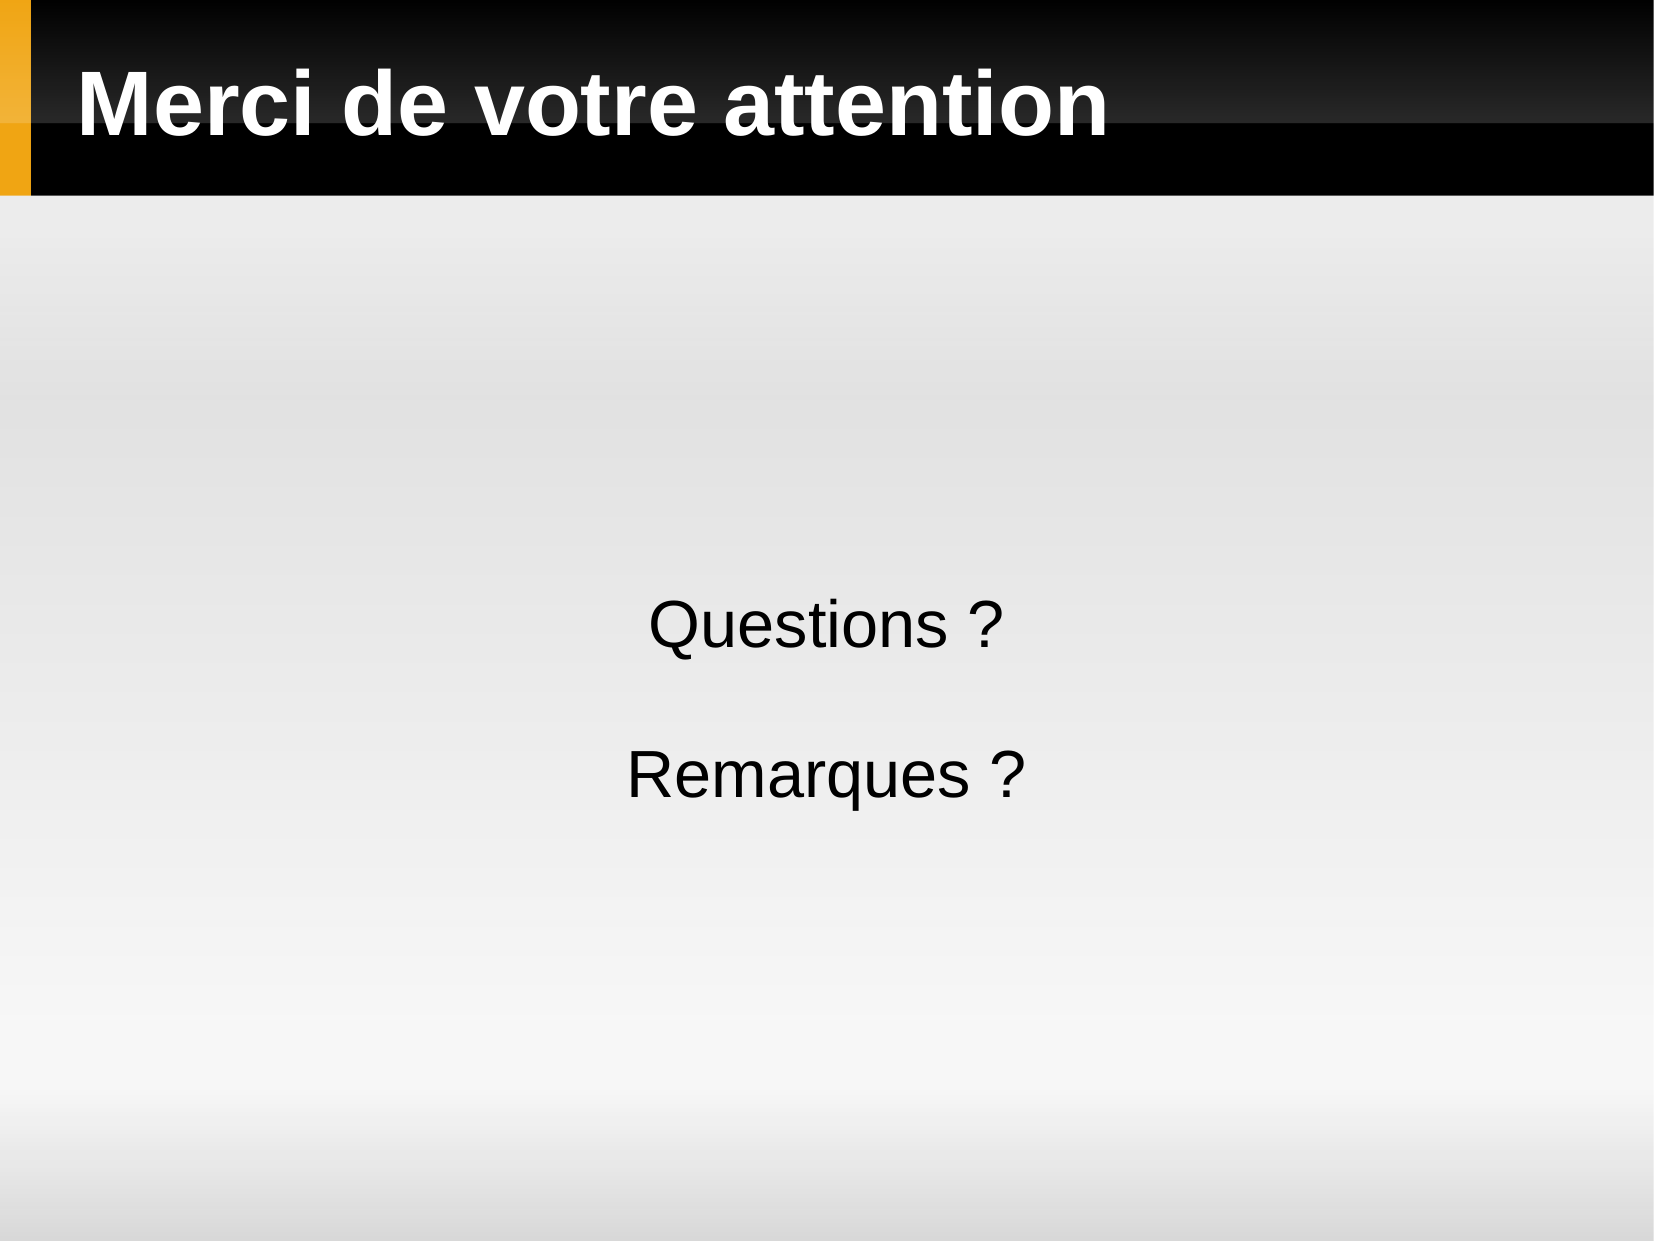

# Merci de votre attention
Questions ?
Remarques ?